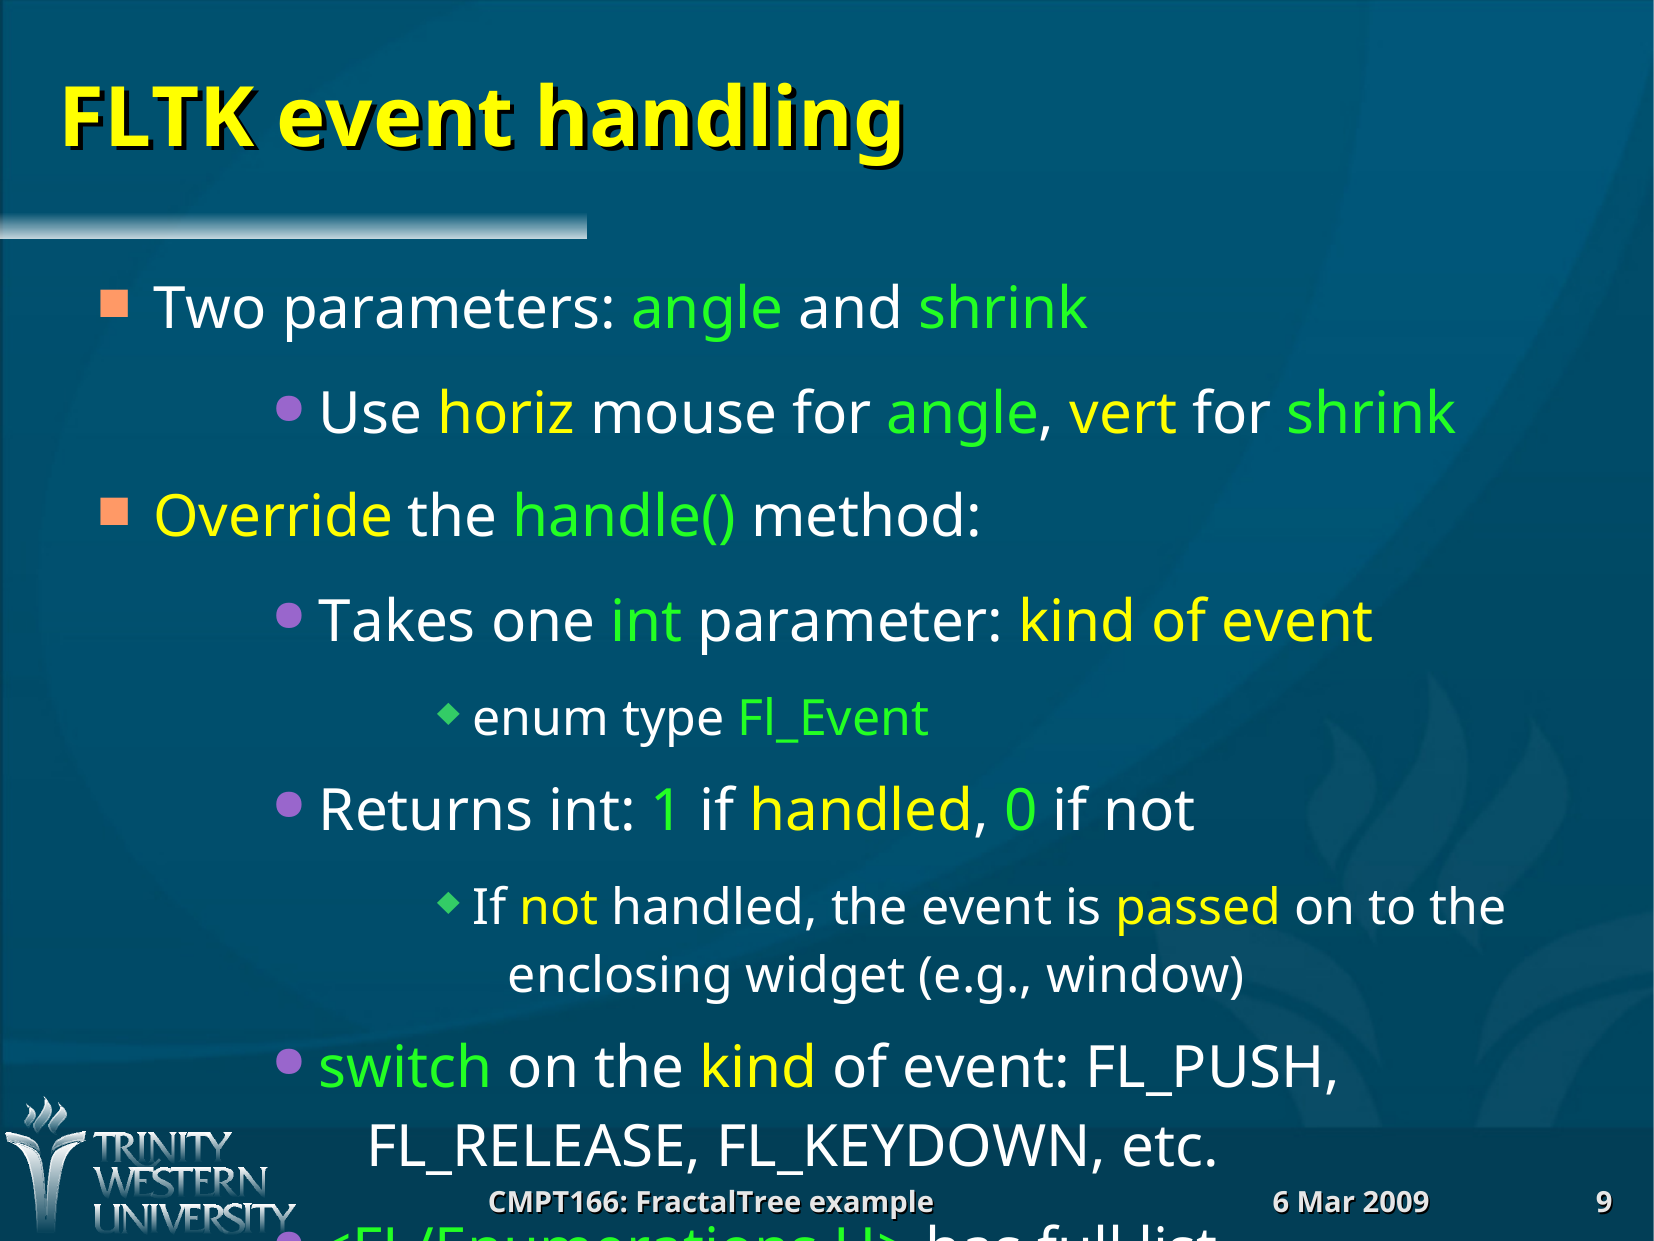

# FLTK event handling
Two parameters: angle and shrink
Use horiz mouse for angle, vert for shrink
Override the handle() method:
Takes one int parameter: kind of event
enum type Fl_Event
Returns int: 1 if handled, 0 if not
If not handled, the event is passed on to the enclosing widget (e.g., window)
switch on the kind of event: FL_PUSH, FL_RELEASE, FL_KEYDOWN, etc.
<FL/Enumerations.H> has full list
CMPT166: FractalTree example
6 Mar 2009
9